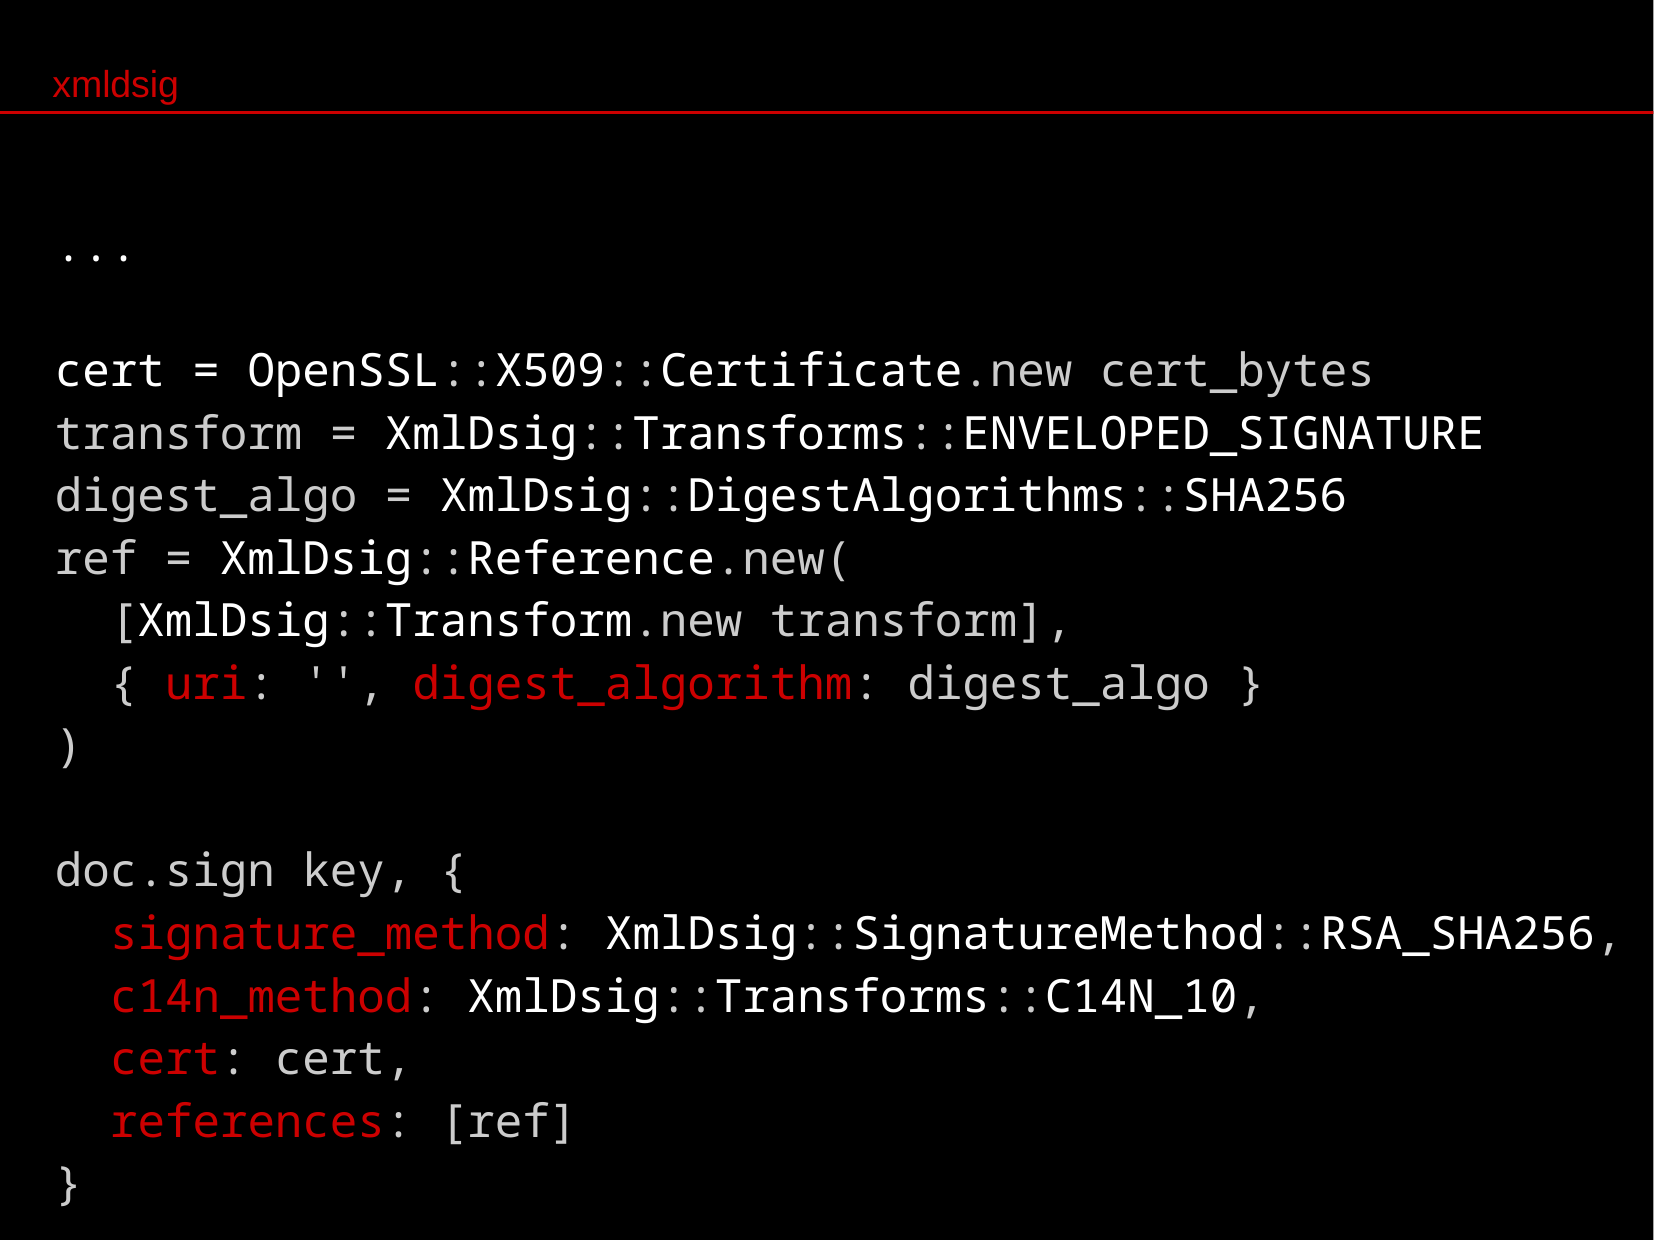

xmldsig
# ...
 cert = OpenSSL::X509::Certificate.new cert_bytes
 transform = XmlDsig::Transforms::ENVELOPED_SIGNATURE
 digest_algo = XmlDsig::DigestAlgorithms::SHA256
 ref = XmlDsig::Reference.new(
 [XmlDsig::Transform.new transform],
 { uri: '', digest_algorithm: digest_algo }
 )
 doc.sign key, {
 signature_method: XmlDsig::SignatureMethod::RSA_SHA256,
 c14n_method: XmlDsig::Transforms::C14N_10,
 cert: cert,
 references: [ref]
 }